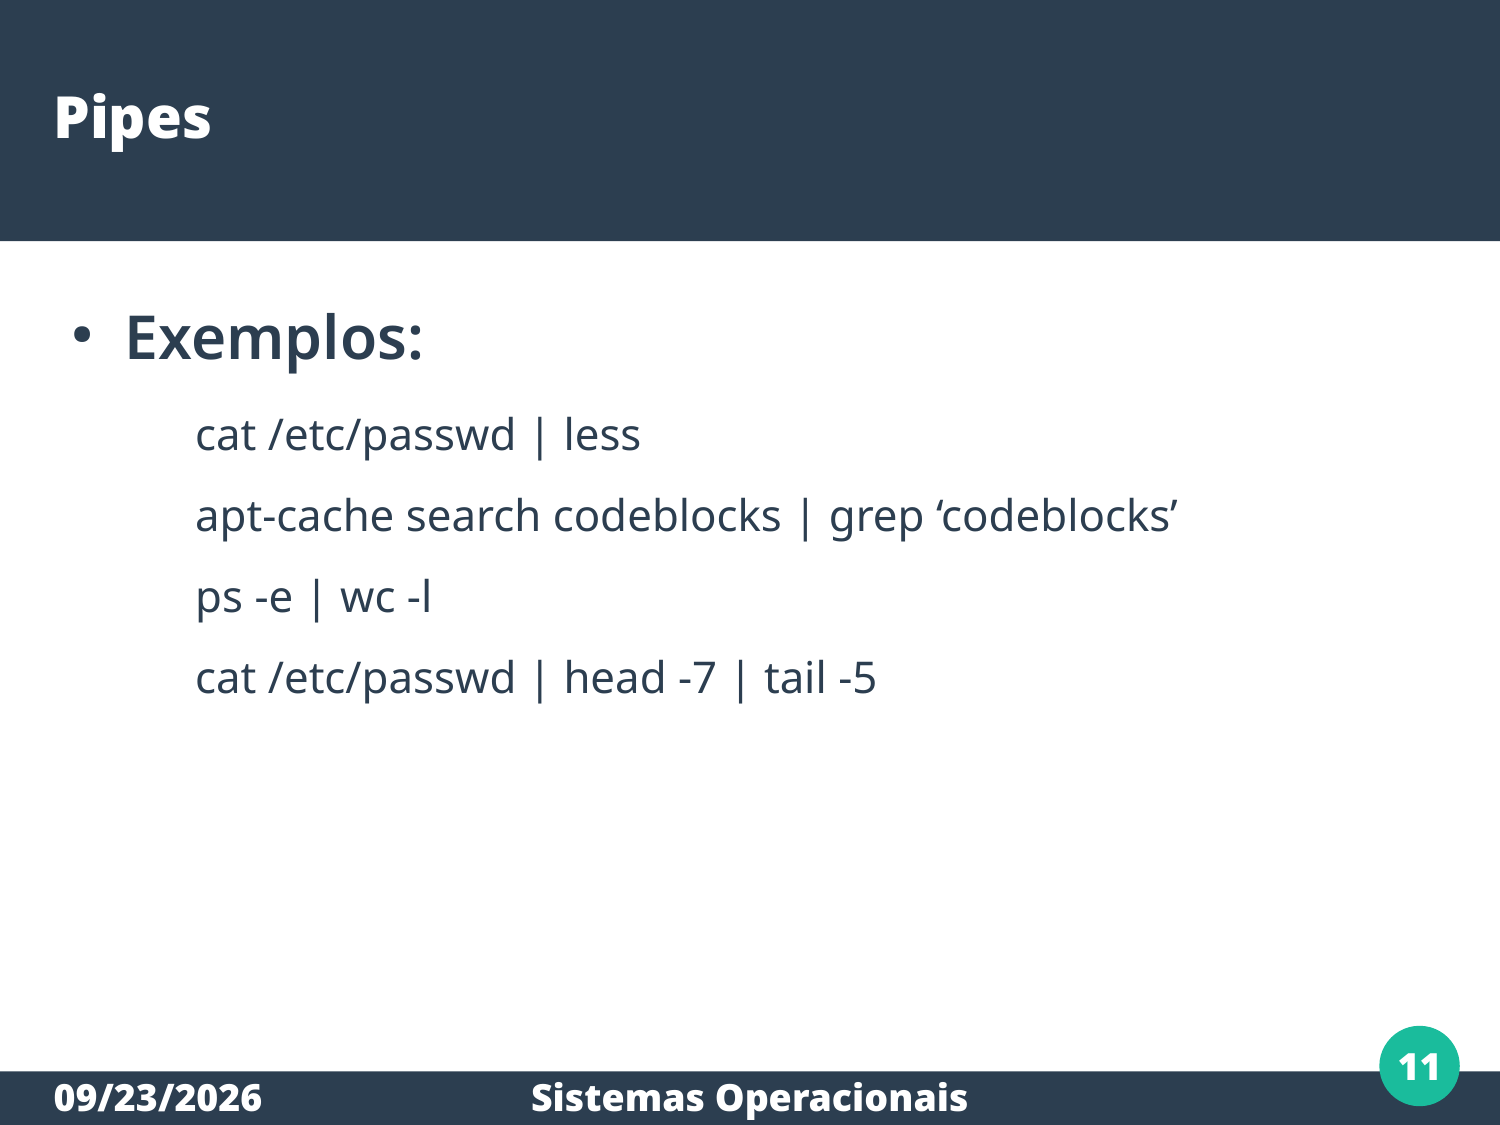

# Pipes
Exemplos:
cat /etc/passwd | less
apt-cache search codeblocks | grep ‘codeblocks’
ps -e | wc -l
cat /etc/passwd | head -7 | tail -5
11
Sistemas Operacionais